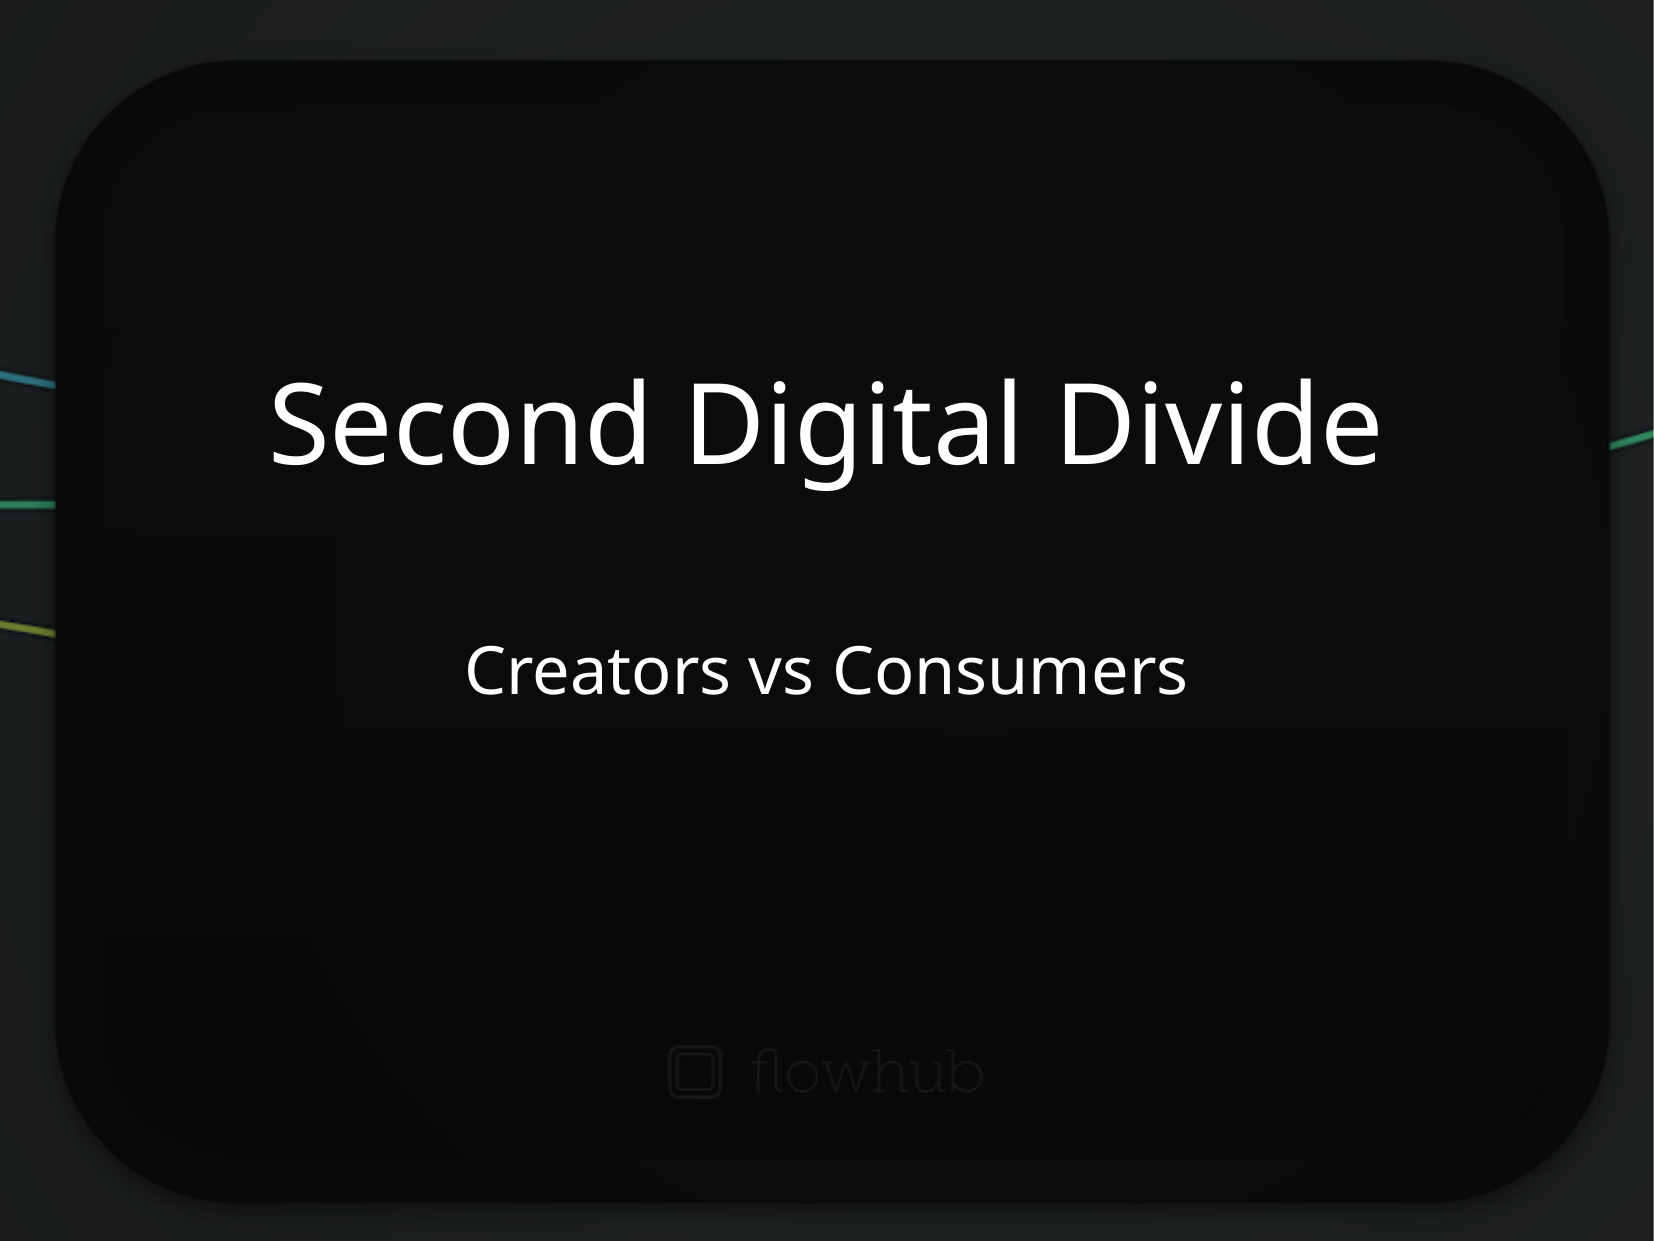

# Second Digital Divide
Creators vs Consumers